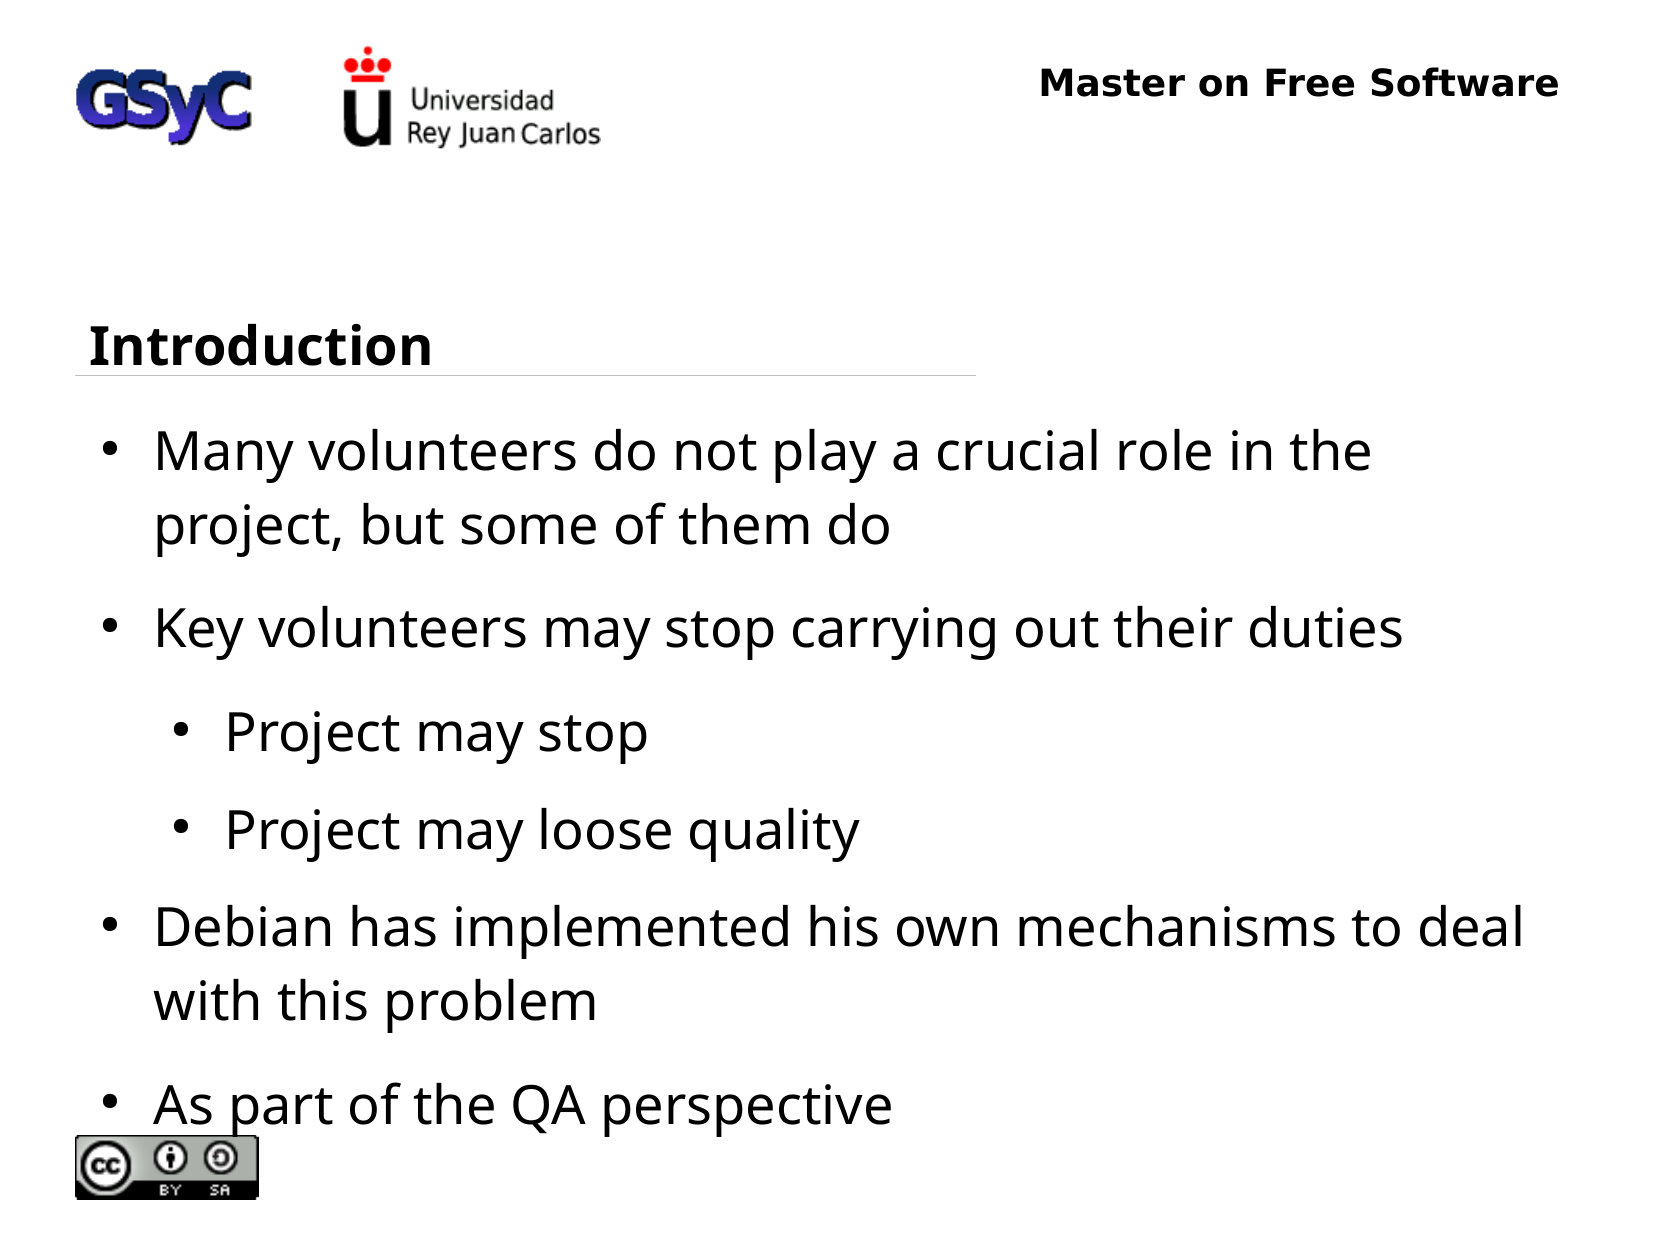

Introduction
# Many volunteers do not play a crucial role in the project, but some of them do
Key volunteers may stop carrying out their duties
Project may stop
Project may loose quality
Debian has implemented his own mechanisms to deal with this problem
As part of the QA perspective